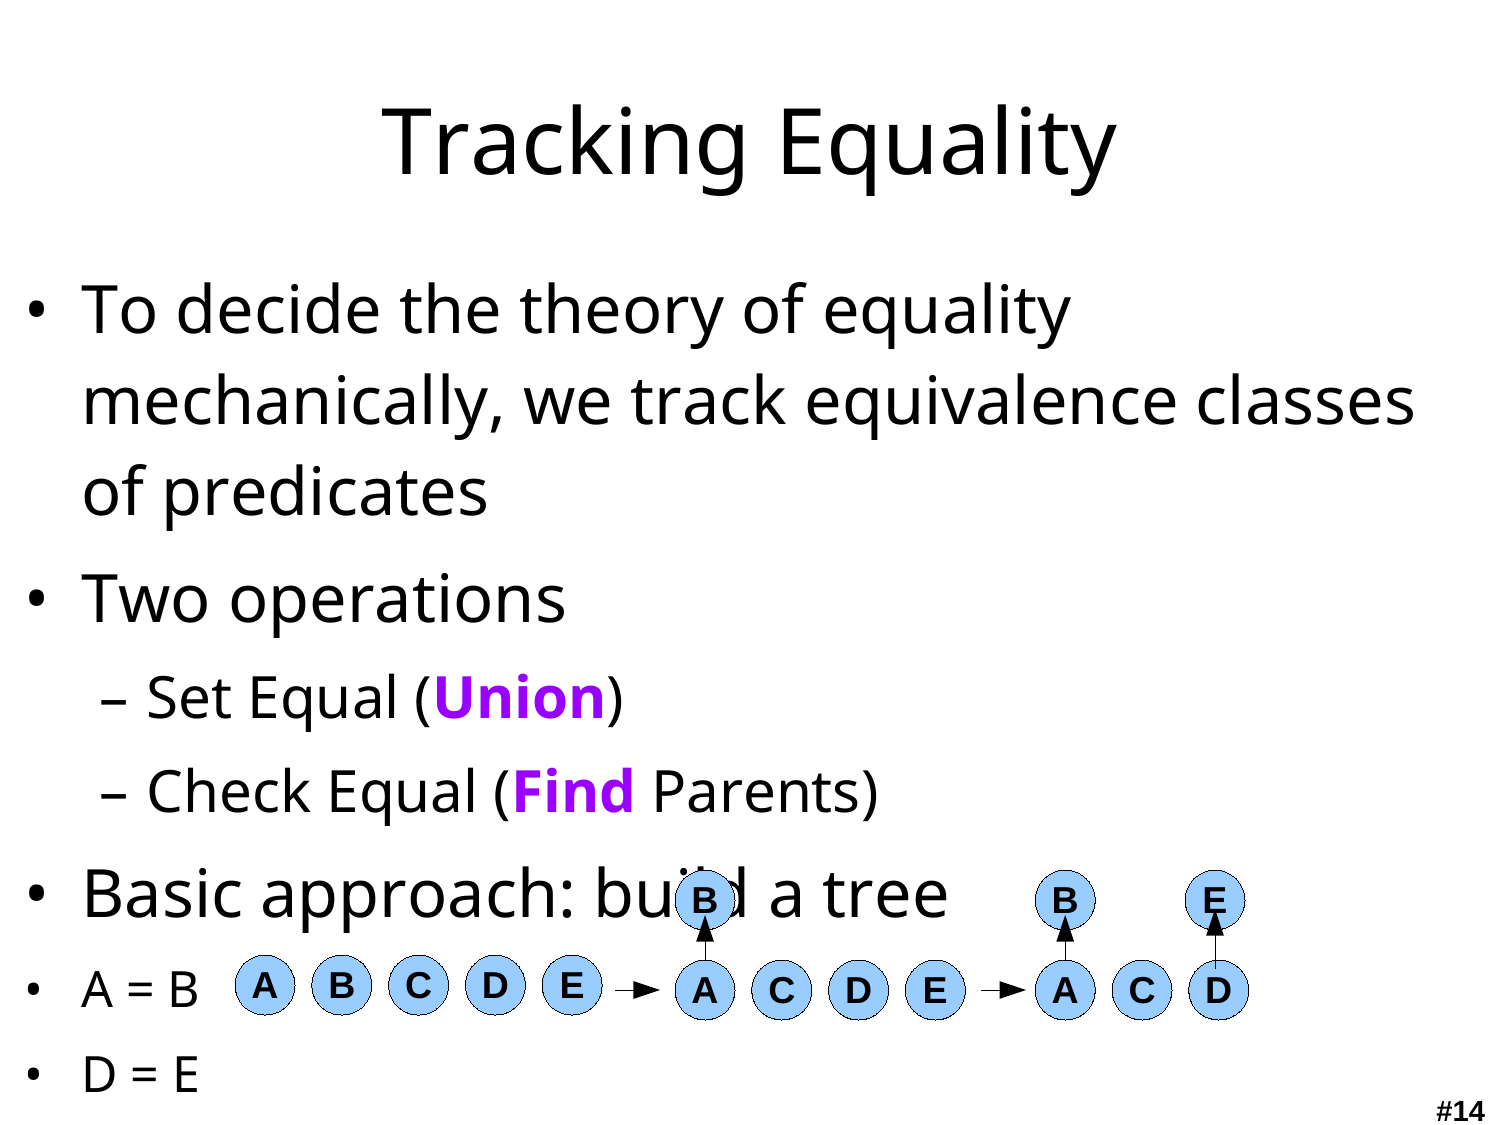

# Tracking Equality
To decide the theory of equality mechanically, we track equivalence classes of predicates
Two operations
Set Equal (Union)
Check Equal (Find Parents)
Basic approach: build a tree
A = B
D = E
C = B
B
B
E
A
B
C
D
E
A
C
D
E
A
C
D
14